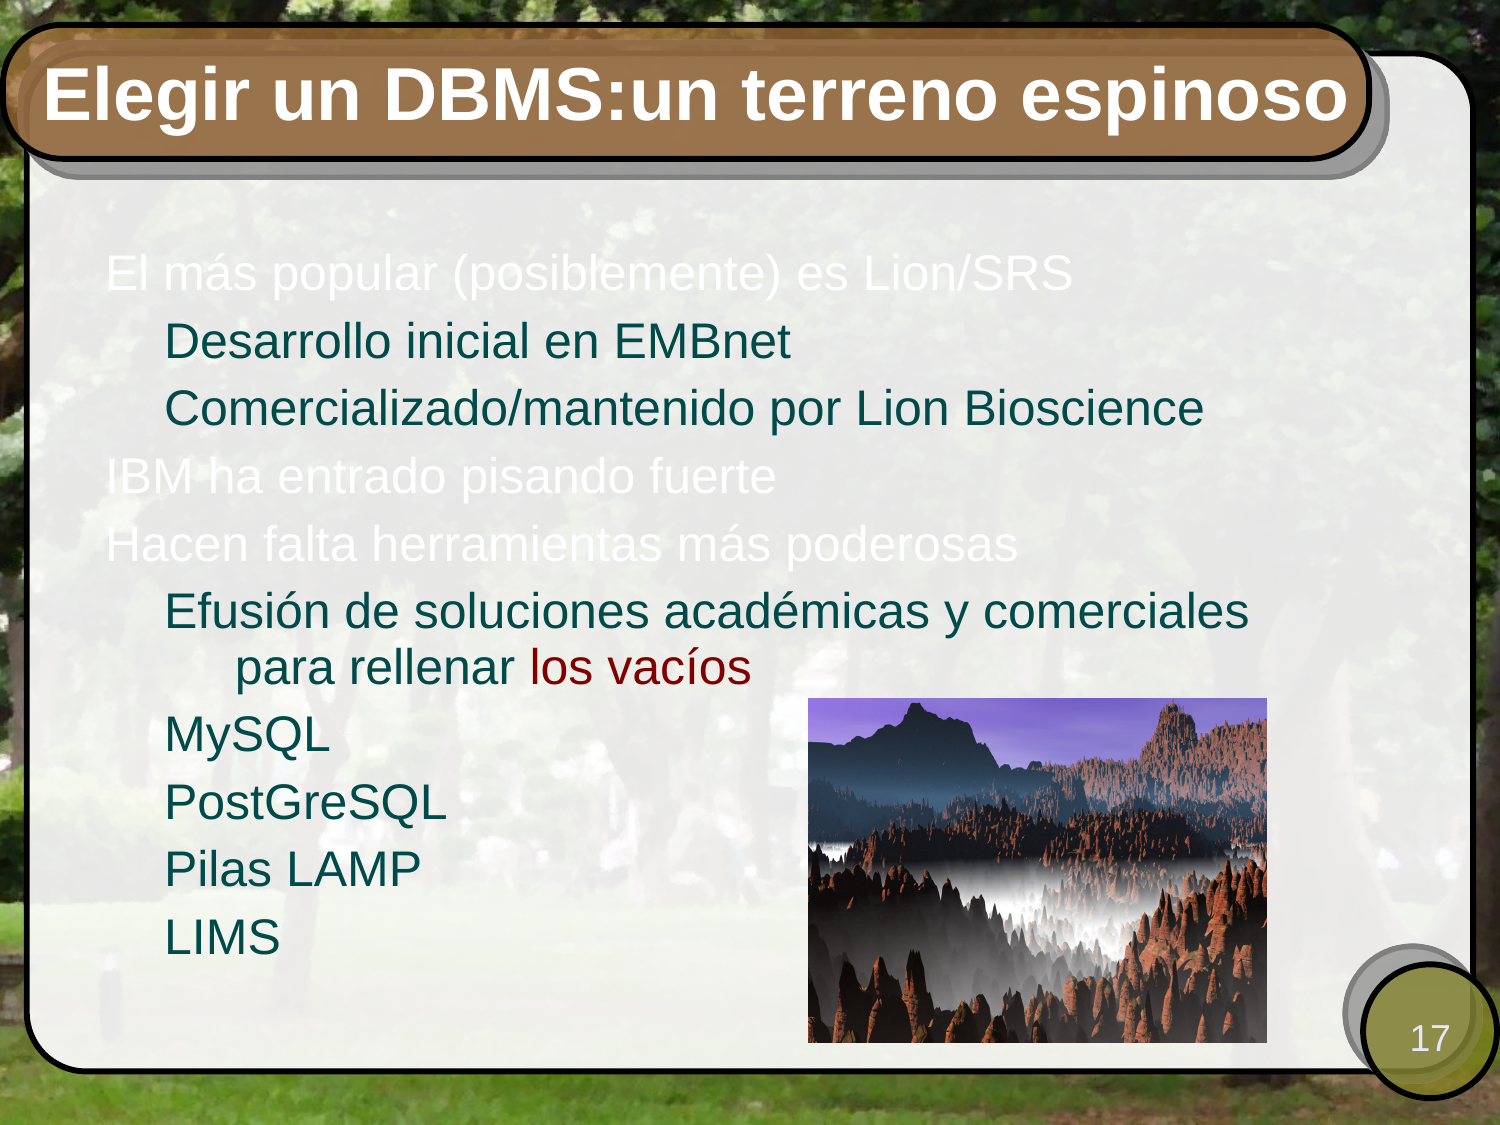

# Elegir un DBMS:un terreno espinoso
El más popular (posiblemente) es Lion/SRS
Desarrollo inicial en EMBnet
Comercializado/mantenido por Lion Bioscience
IBM ha entrado pisando fuerte
Hacen falta herramientas más poderosas
Efusión de soluciones académicas y comerciales para rellenar los vacíos
MySQL
PostGreSQL
Pilas LAMP
LIMS
17